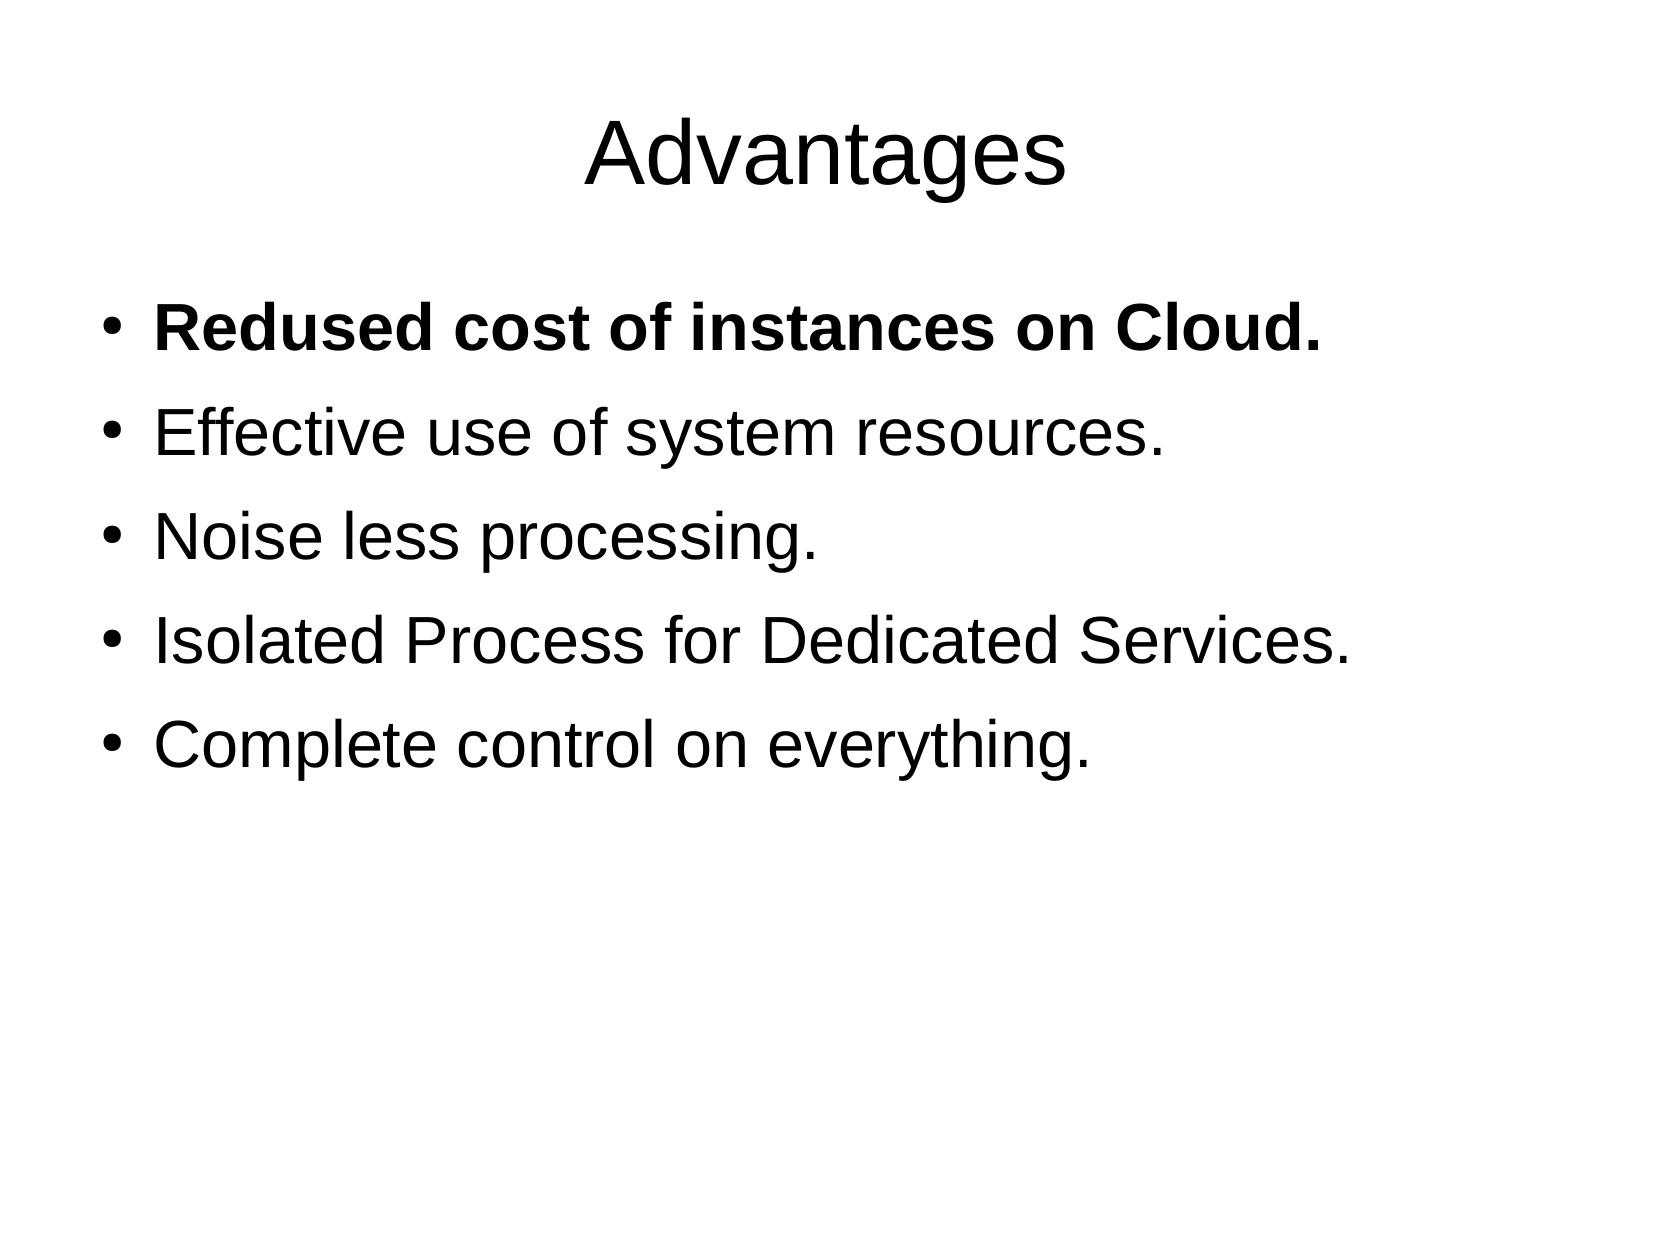

# Advantages
Redused cost of instances on Cloud.
Effective use of system resources.
Noise less processing.
Isolated Process for Dedicated Services.
Complete control on everything.